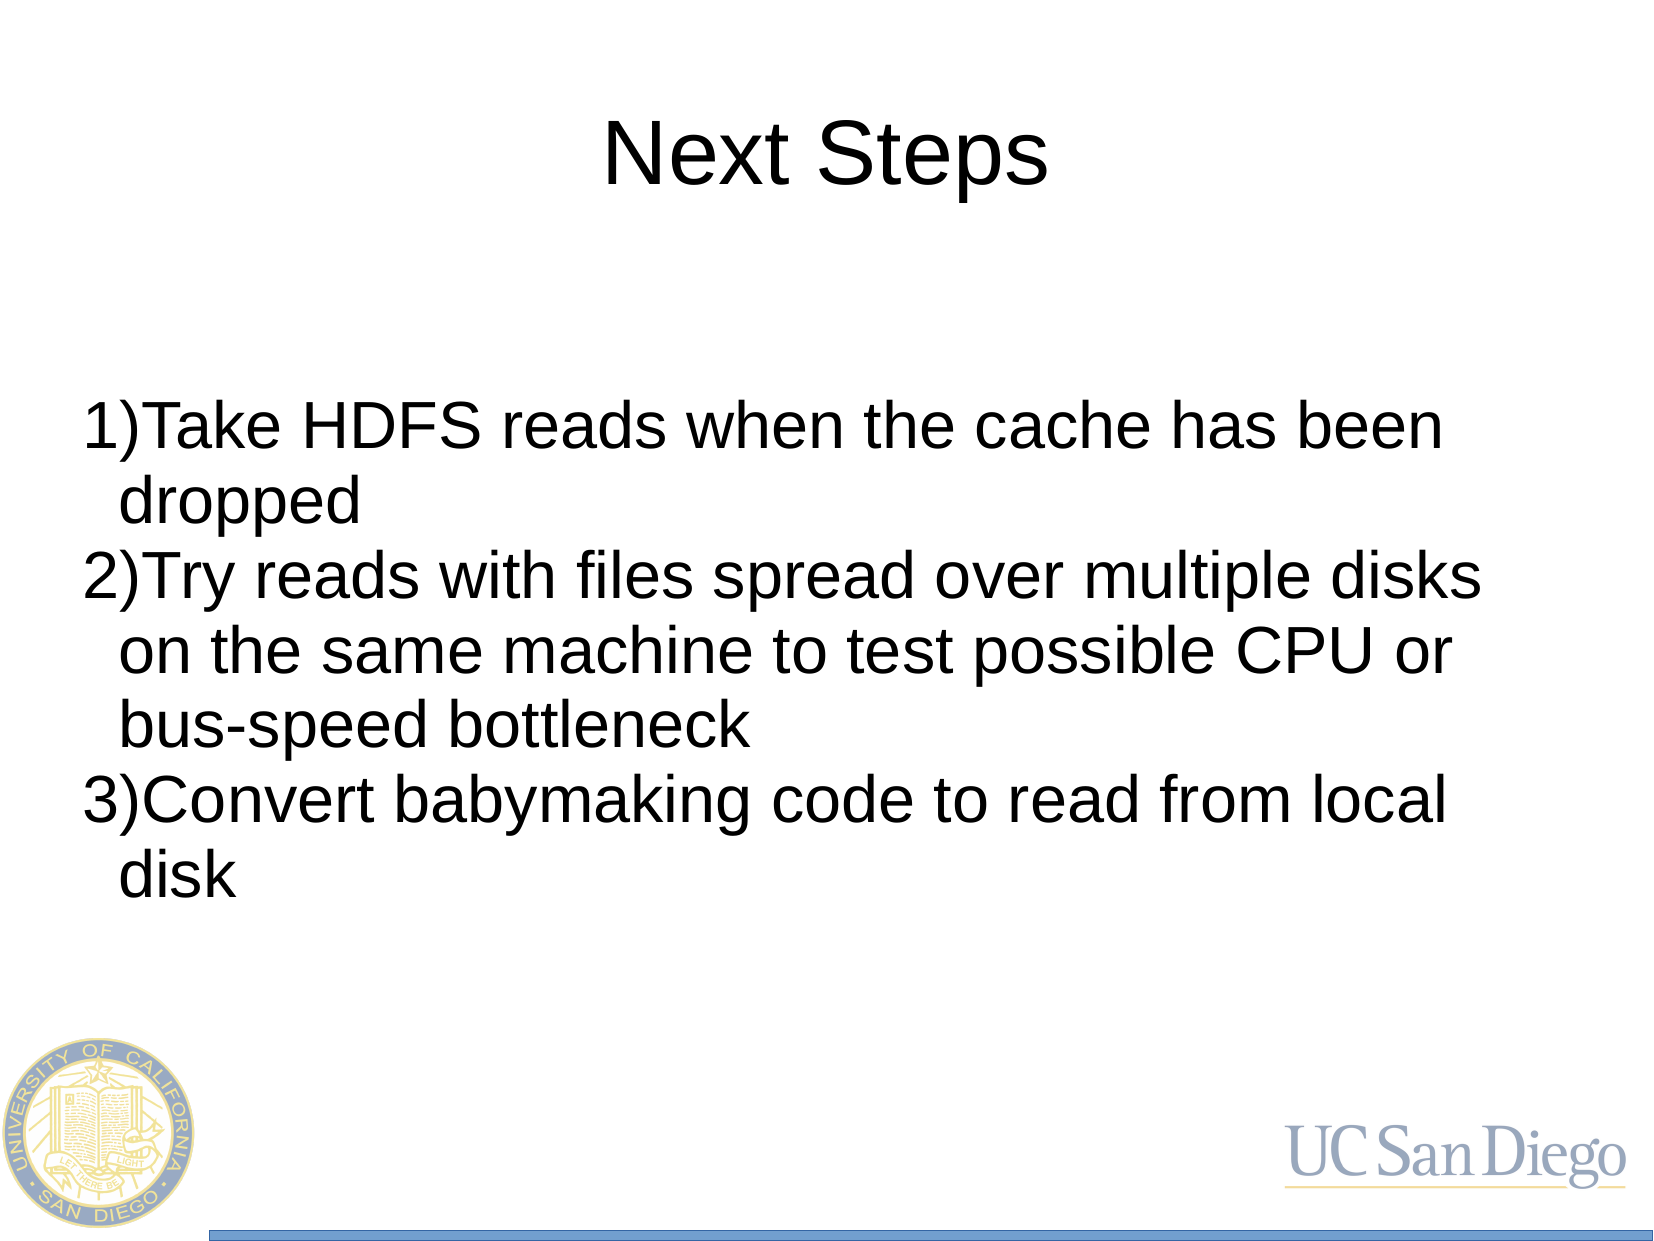

# Next Steps
Take HDFS reads when the cache has been dropped
Try reads with files spread over multiple disks on the same machine to test possible CPU or bus-speed bottleneck
Convert babymaking code to read from local disk